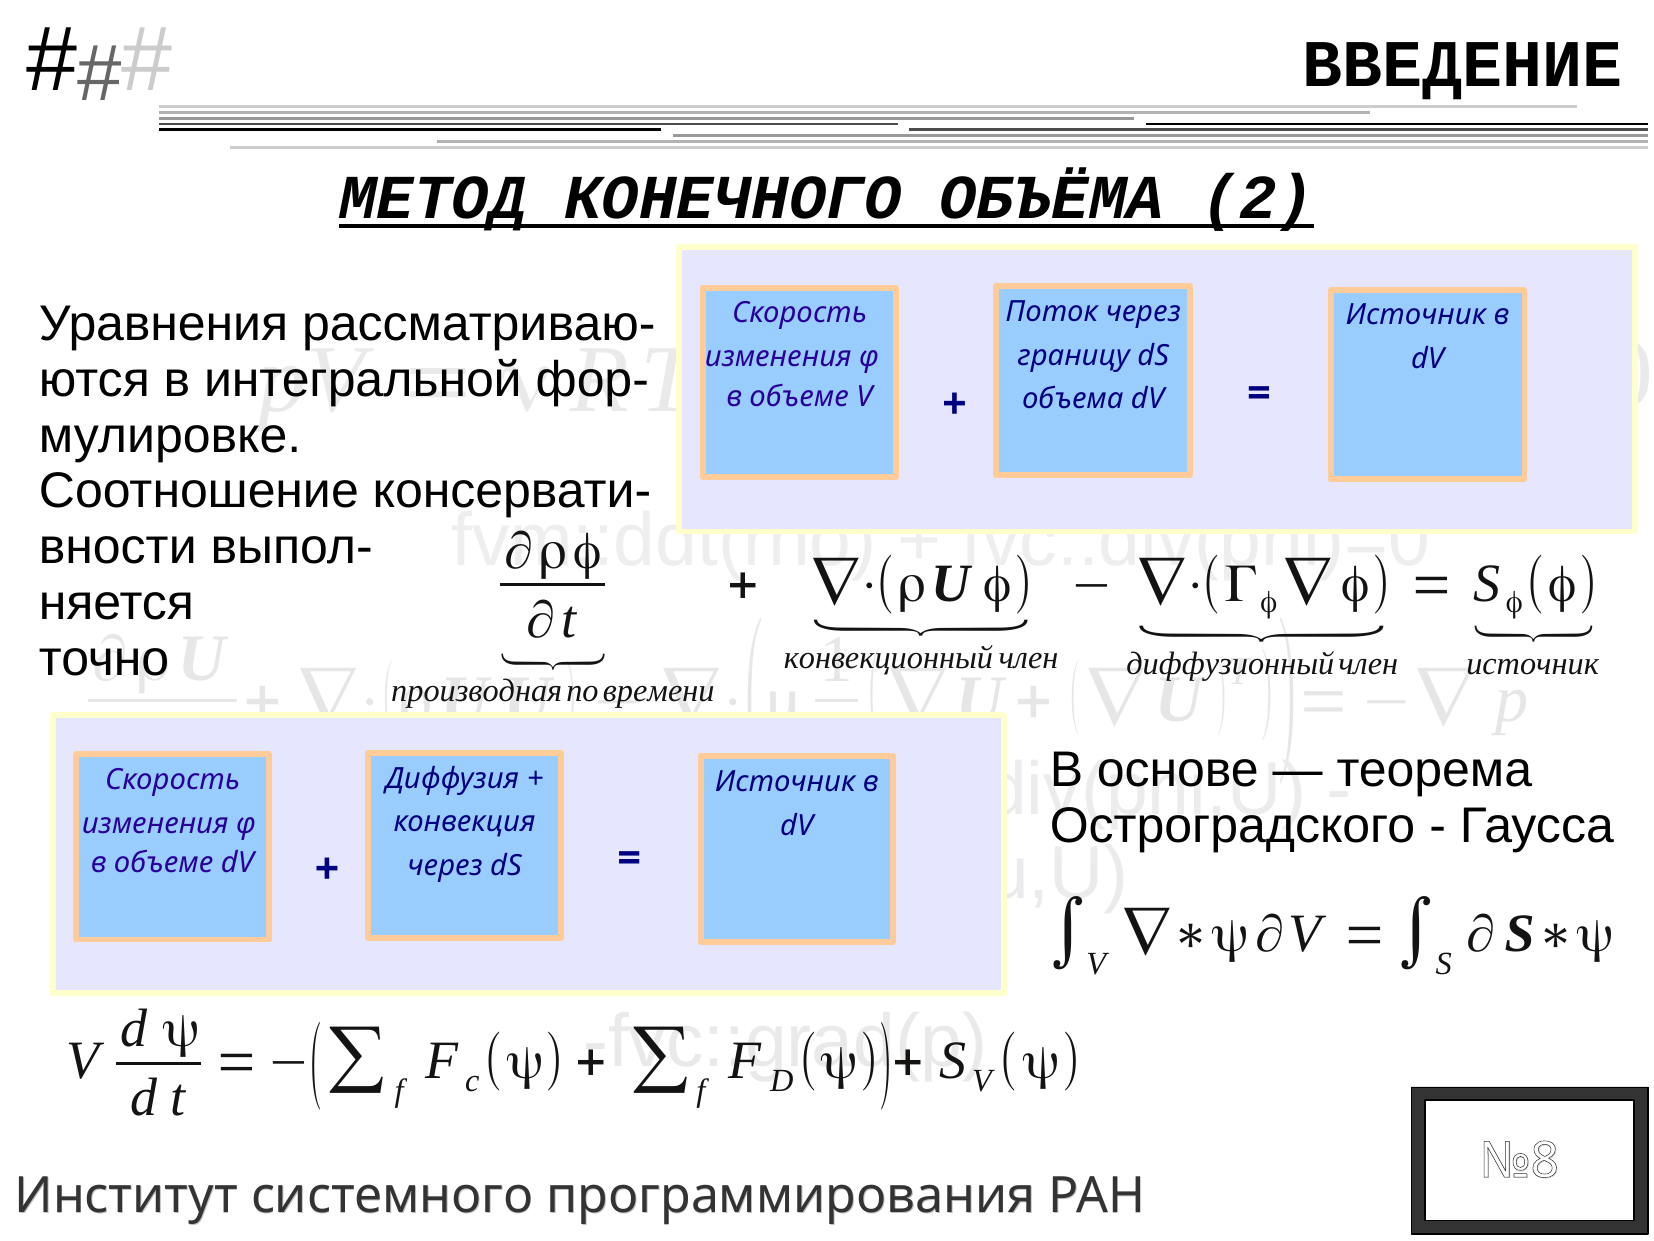

# МЕТОД КОНЕЧНОГО ОБЪЁМА (2)
Поток через границу dS объема dV
Скорость изменения φ
в объеме V
Источник в dV
=
+
Уравнения рассматриваю-
ются в интегральной фор-
мулировке.
Соотношение консервати-
вности выпол-
няется
точно
Диффузия + конвекция через dS
Скорость изменения φ
в объеме dV
Источник в dV
=
+
В основе — теорема
Остроградского - Гаусса